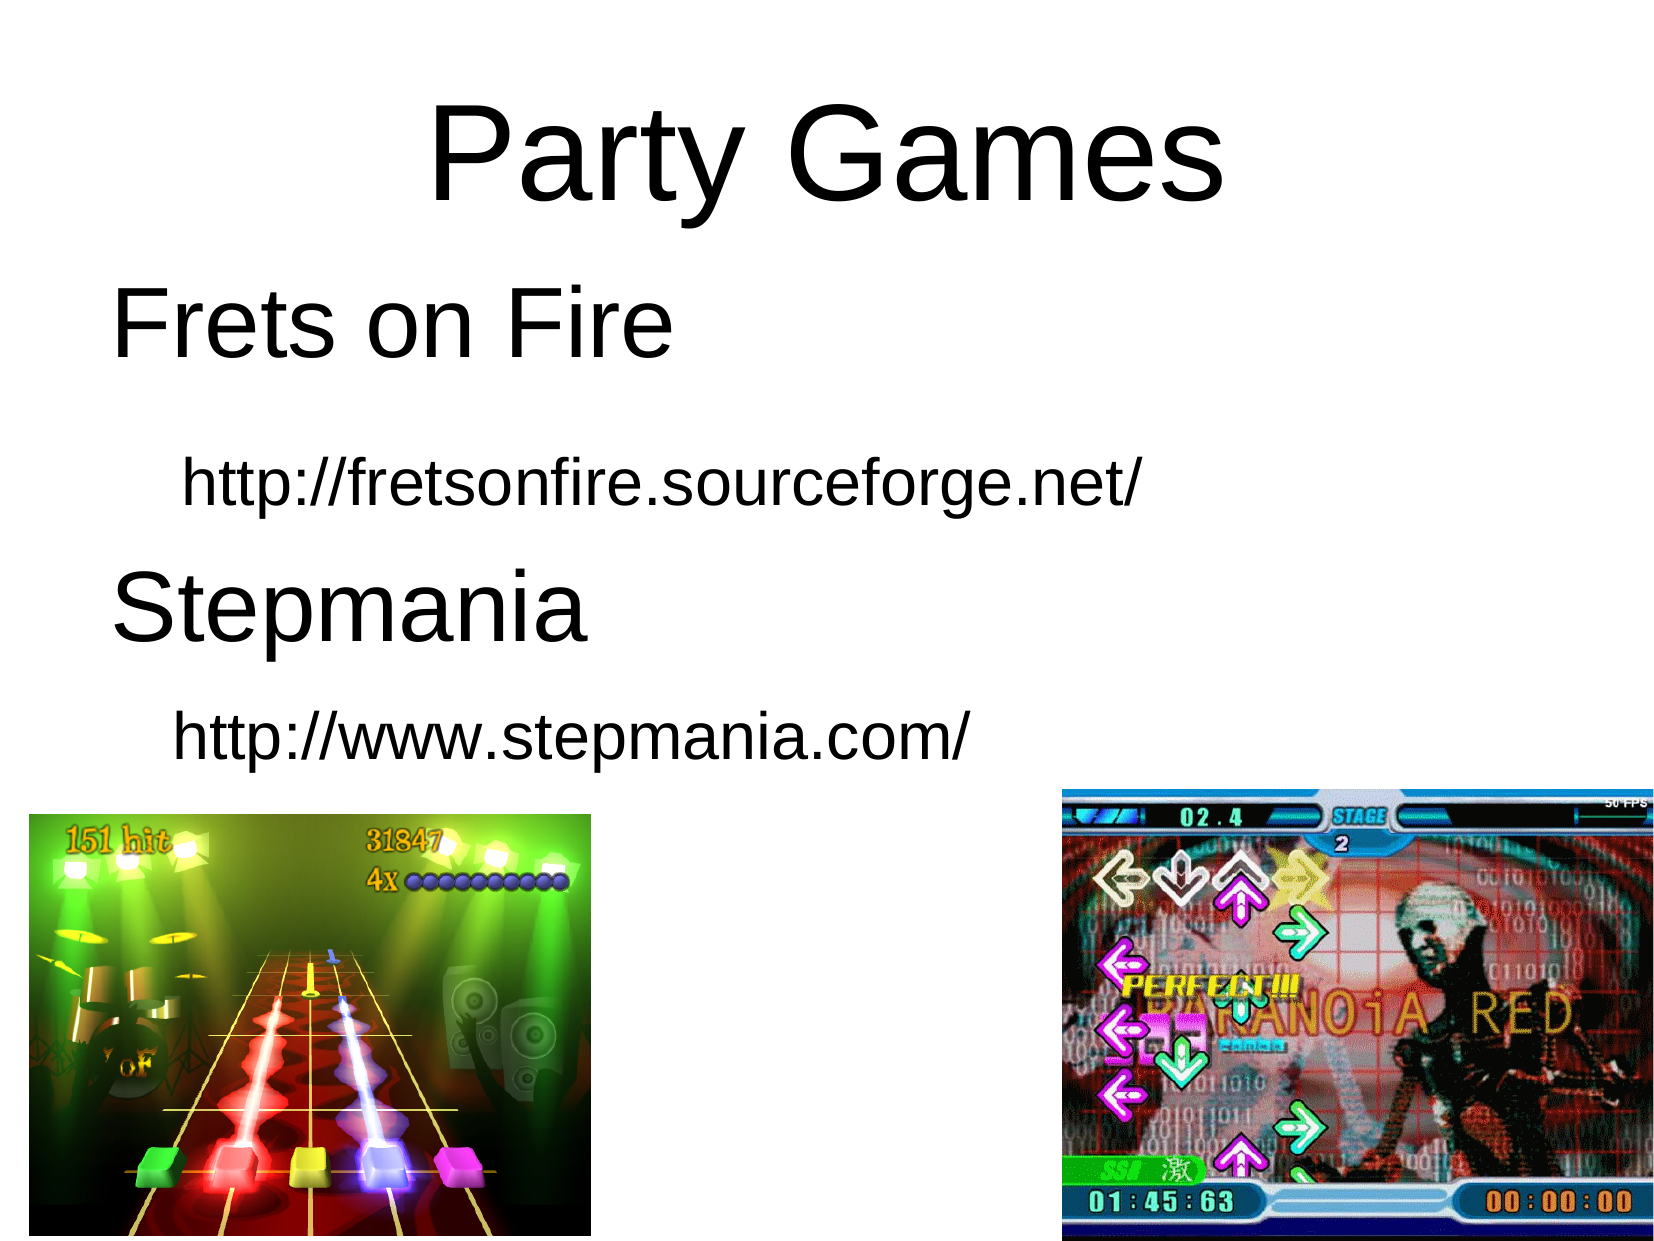

# Party Games
 Frets on Fire
 http://fretsonfire.sourceforge.net/
 Stepmania
 http://www.stepmania.com/